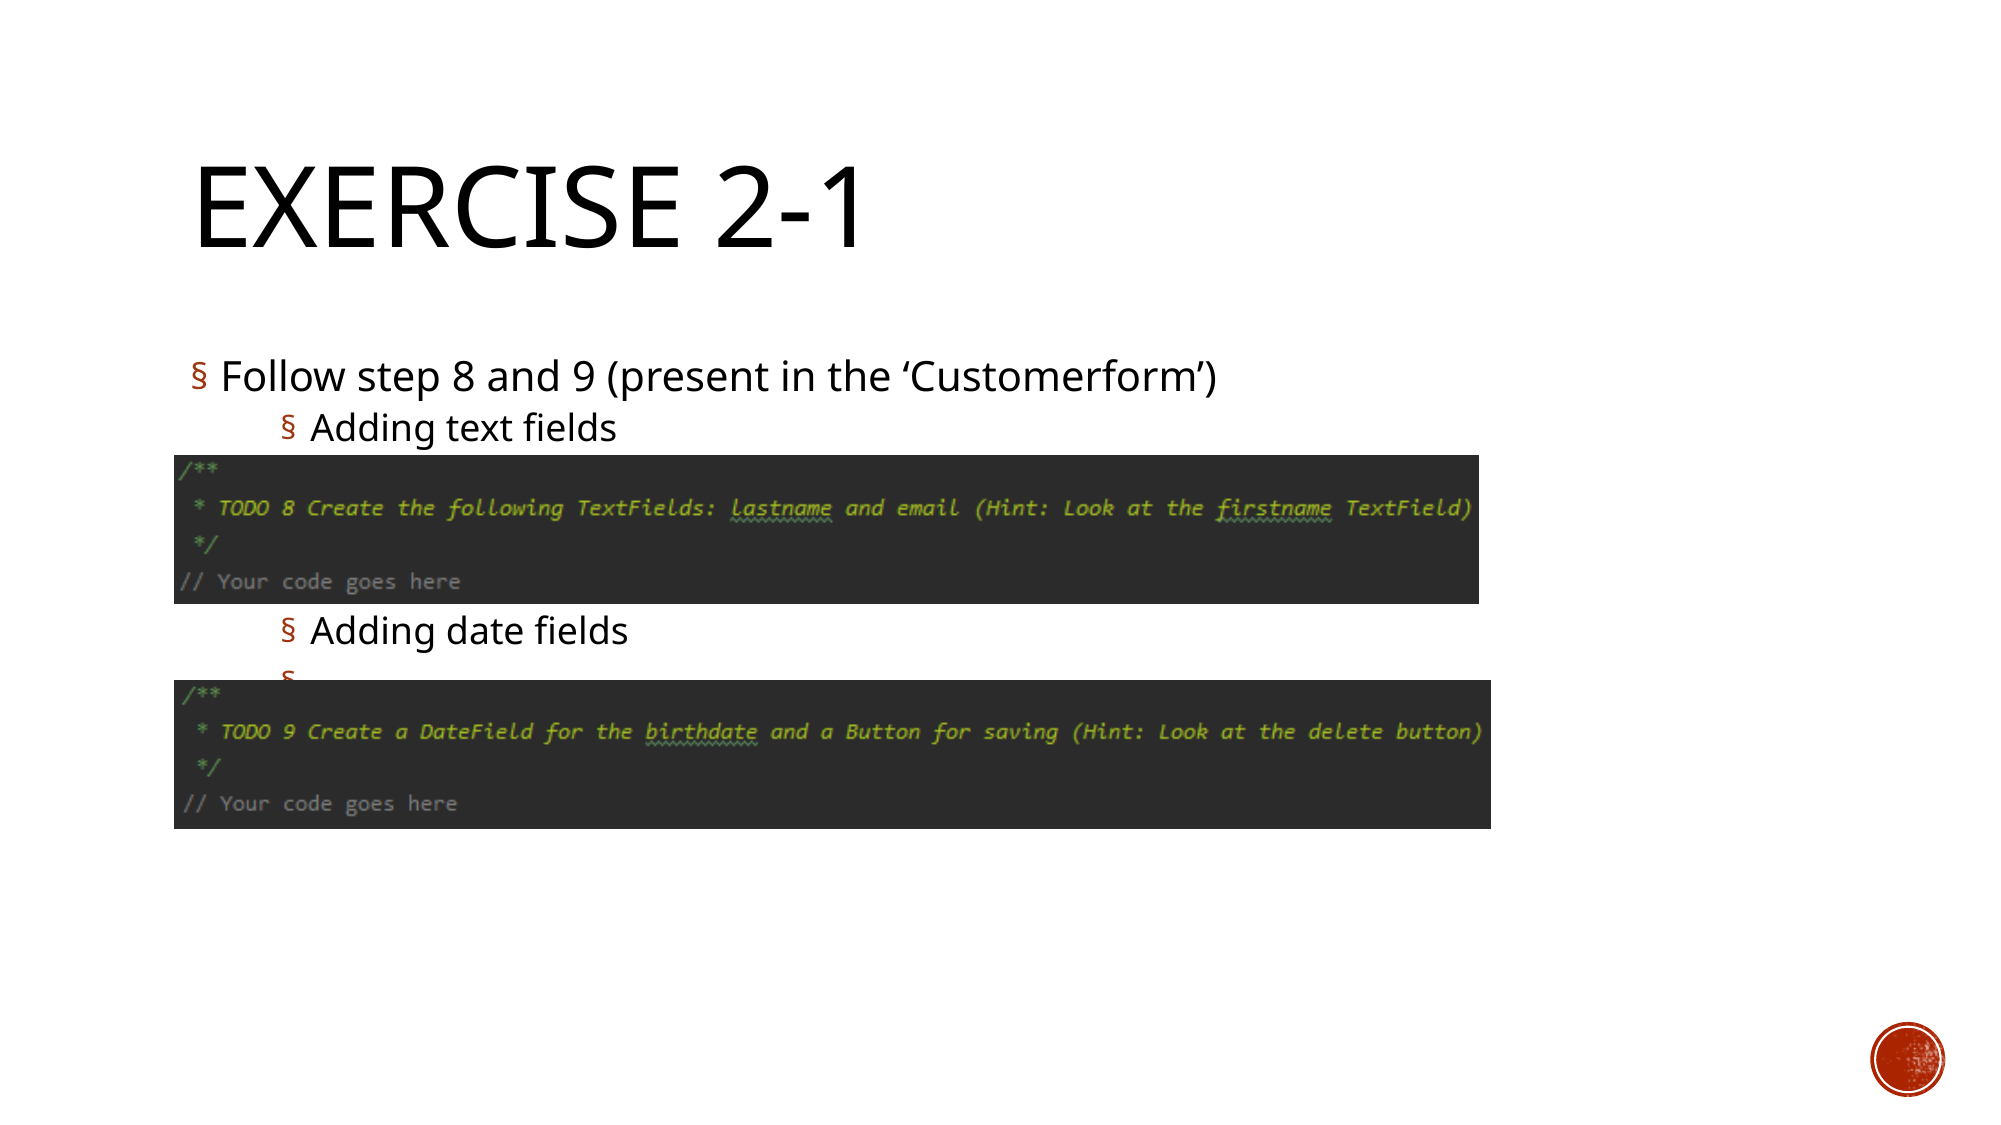

# Exercise 2-1
Follow step 8 and 9 (present in the ‘Customerform’)
Adding text fields
Adding date fields